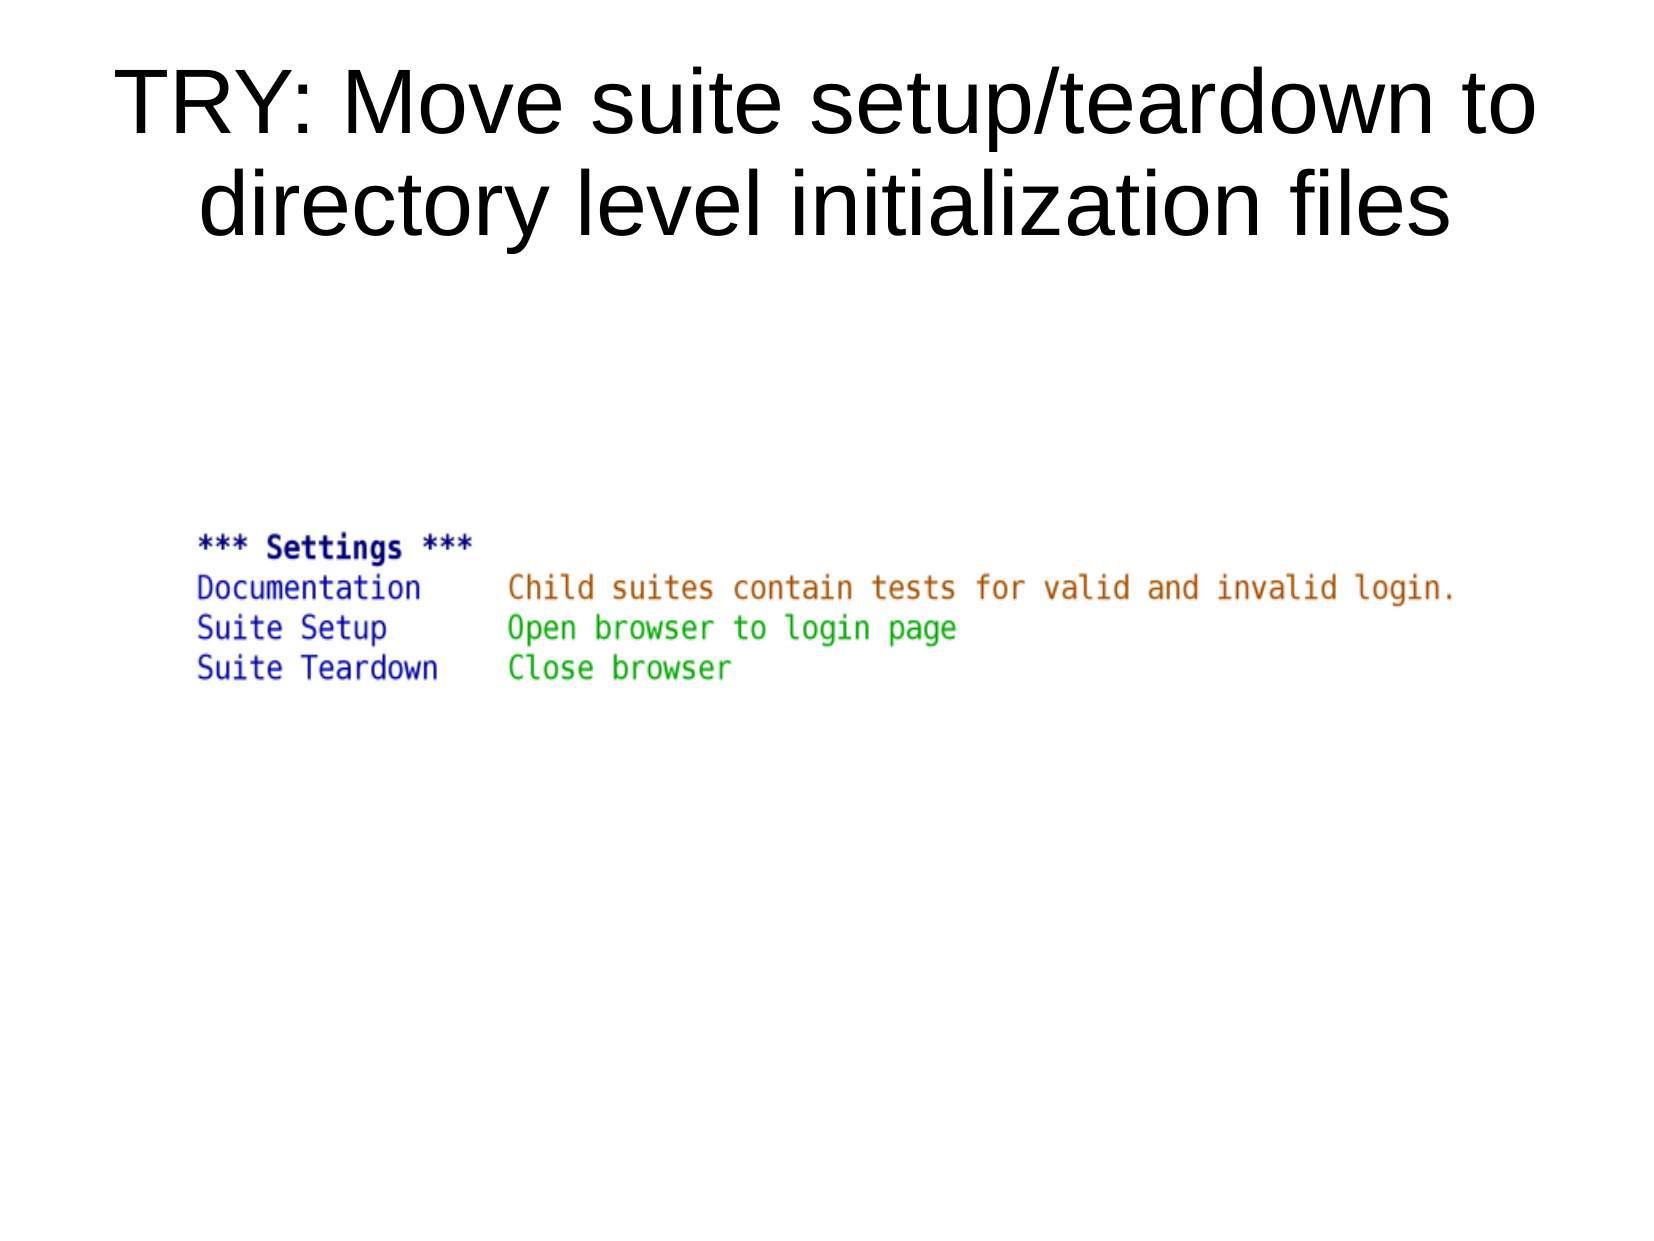

# TRY: Move suite setup/teardown to directory level initialization files